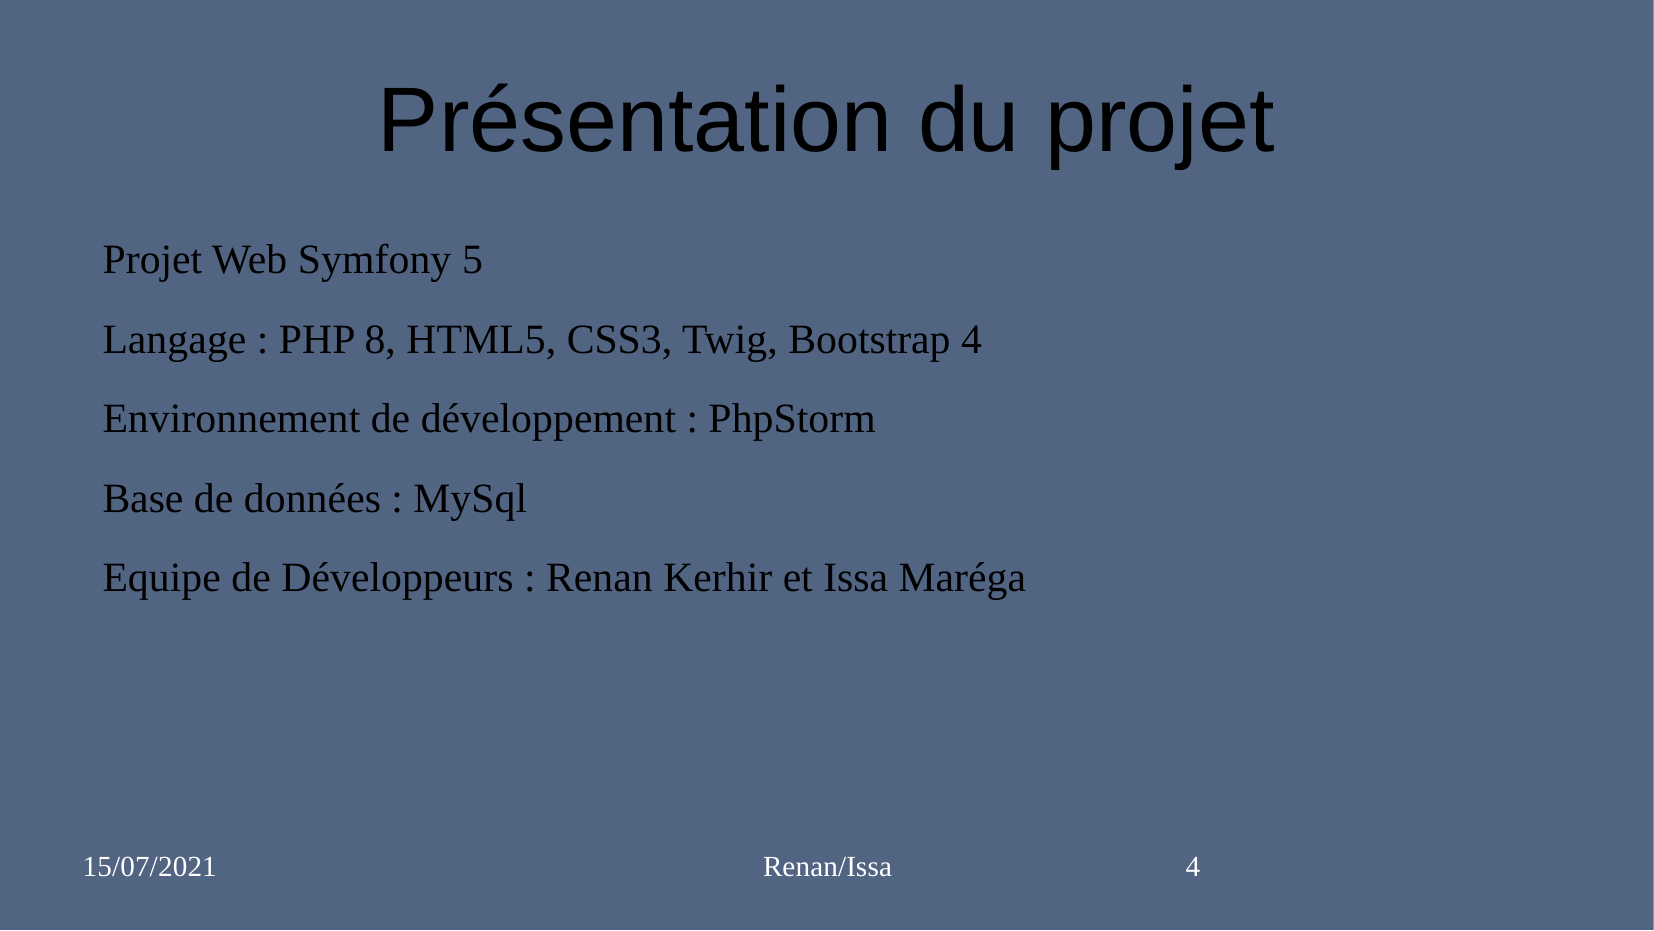

# Présentation du projet
Projet Web Symfony 5
Langage : PHP 8, HTML5, CSS3, Twig, Bootstrap 4
Environnement de développement : PhpStorm
Base de données : MySql
Equipe de Développeurs : Renan Kerhir et Issa Maréga
15/07/2021
Renan/Issa